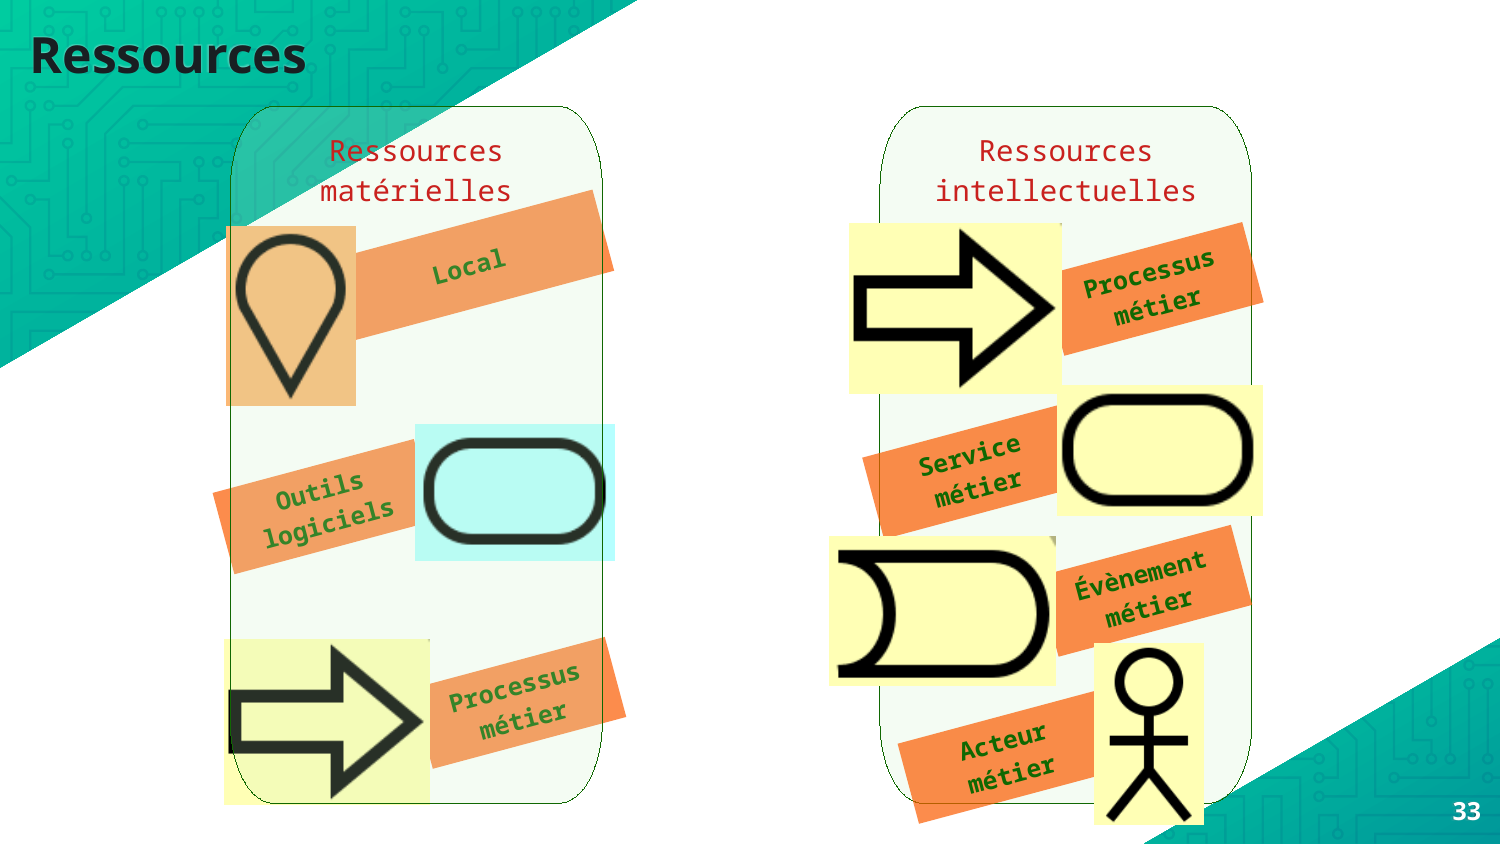

# Ressources
Ressources matérielles
Ressources intellectuelles
Local
Processus métier
Service métier
Outils logiciels
Évènement métier
Processus métier
Acteur métier